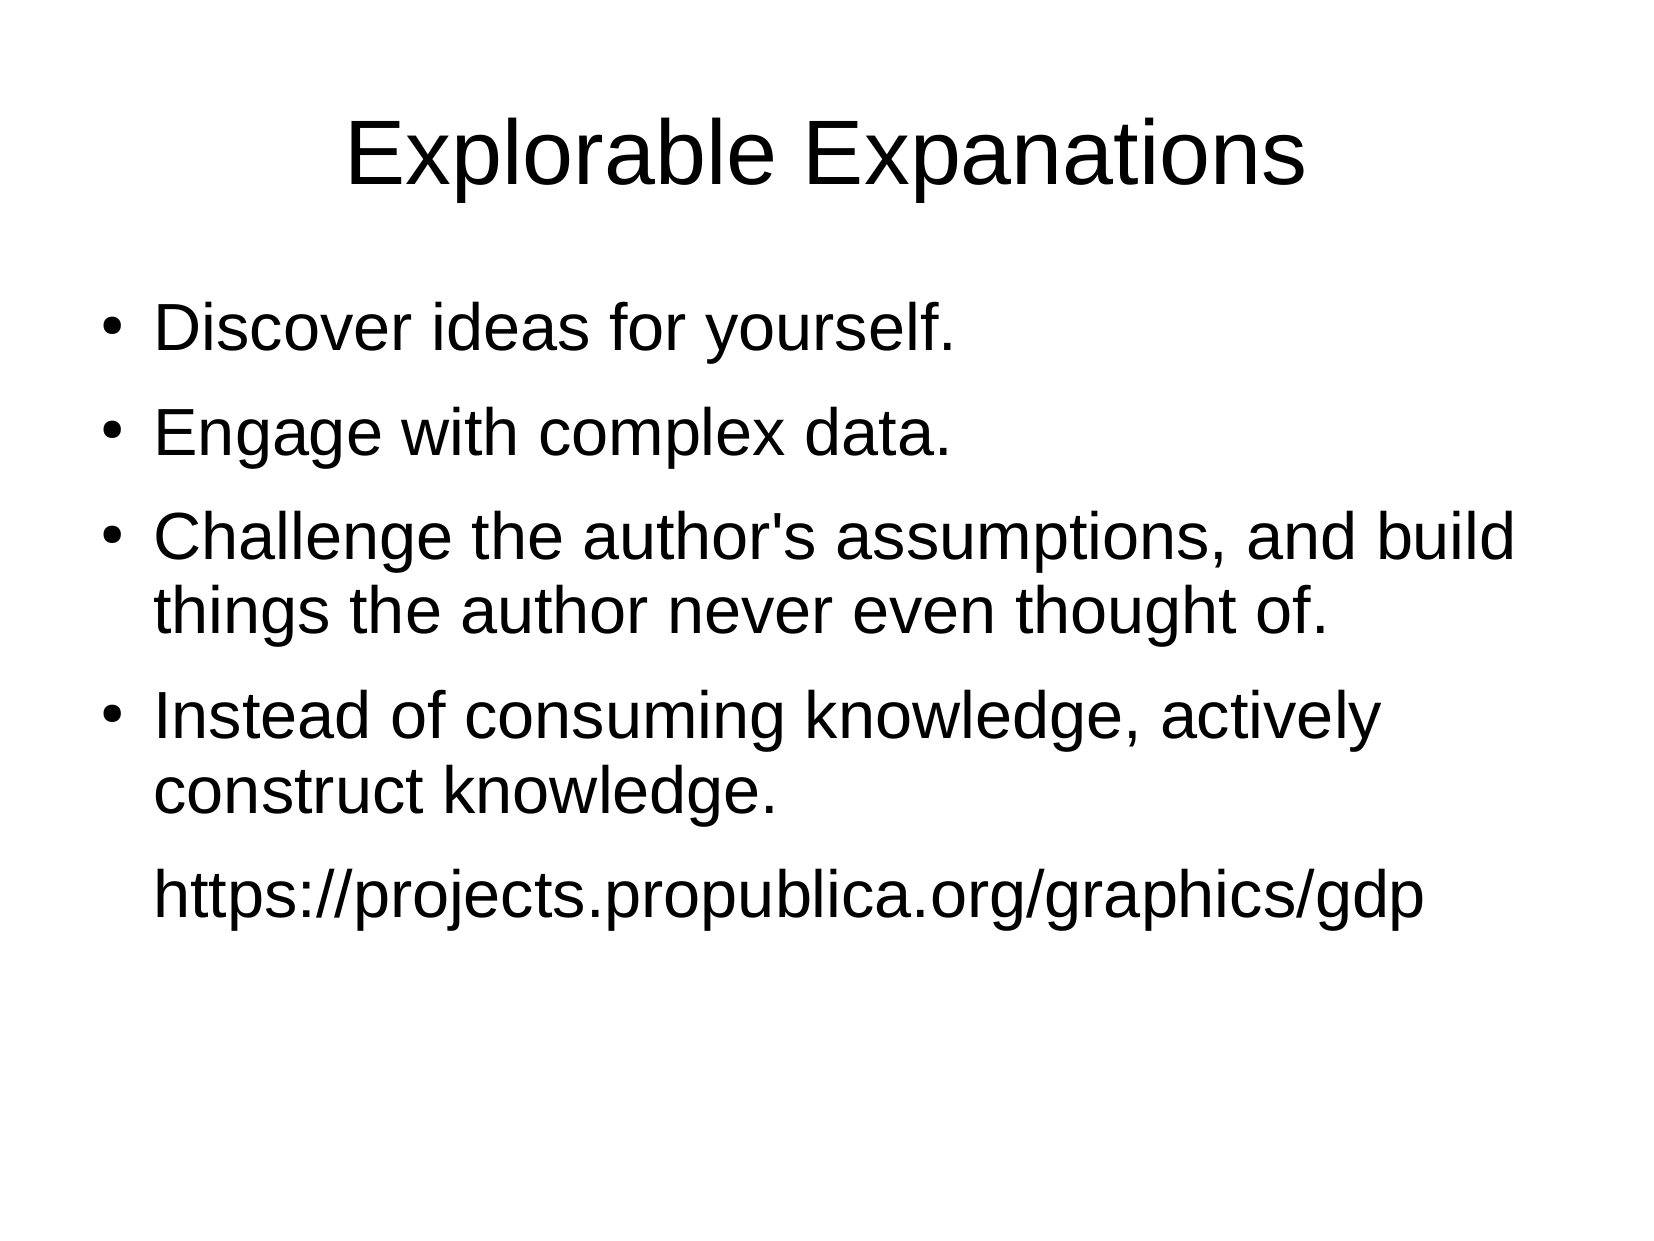

# Explorable Expanations
Discover ideas for yourself.
Engage with complex data.
Challenge the author's assumptions, and build things the author never even thought of.
Instead of consuming knowledge, actively construct knowledge.
https://projects.propublica.org/graphics/gdp